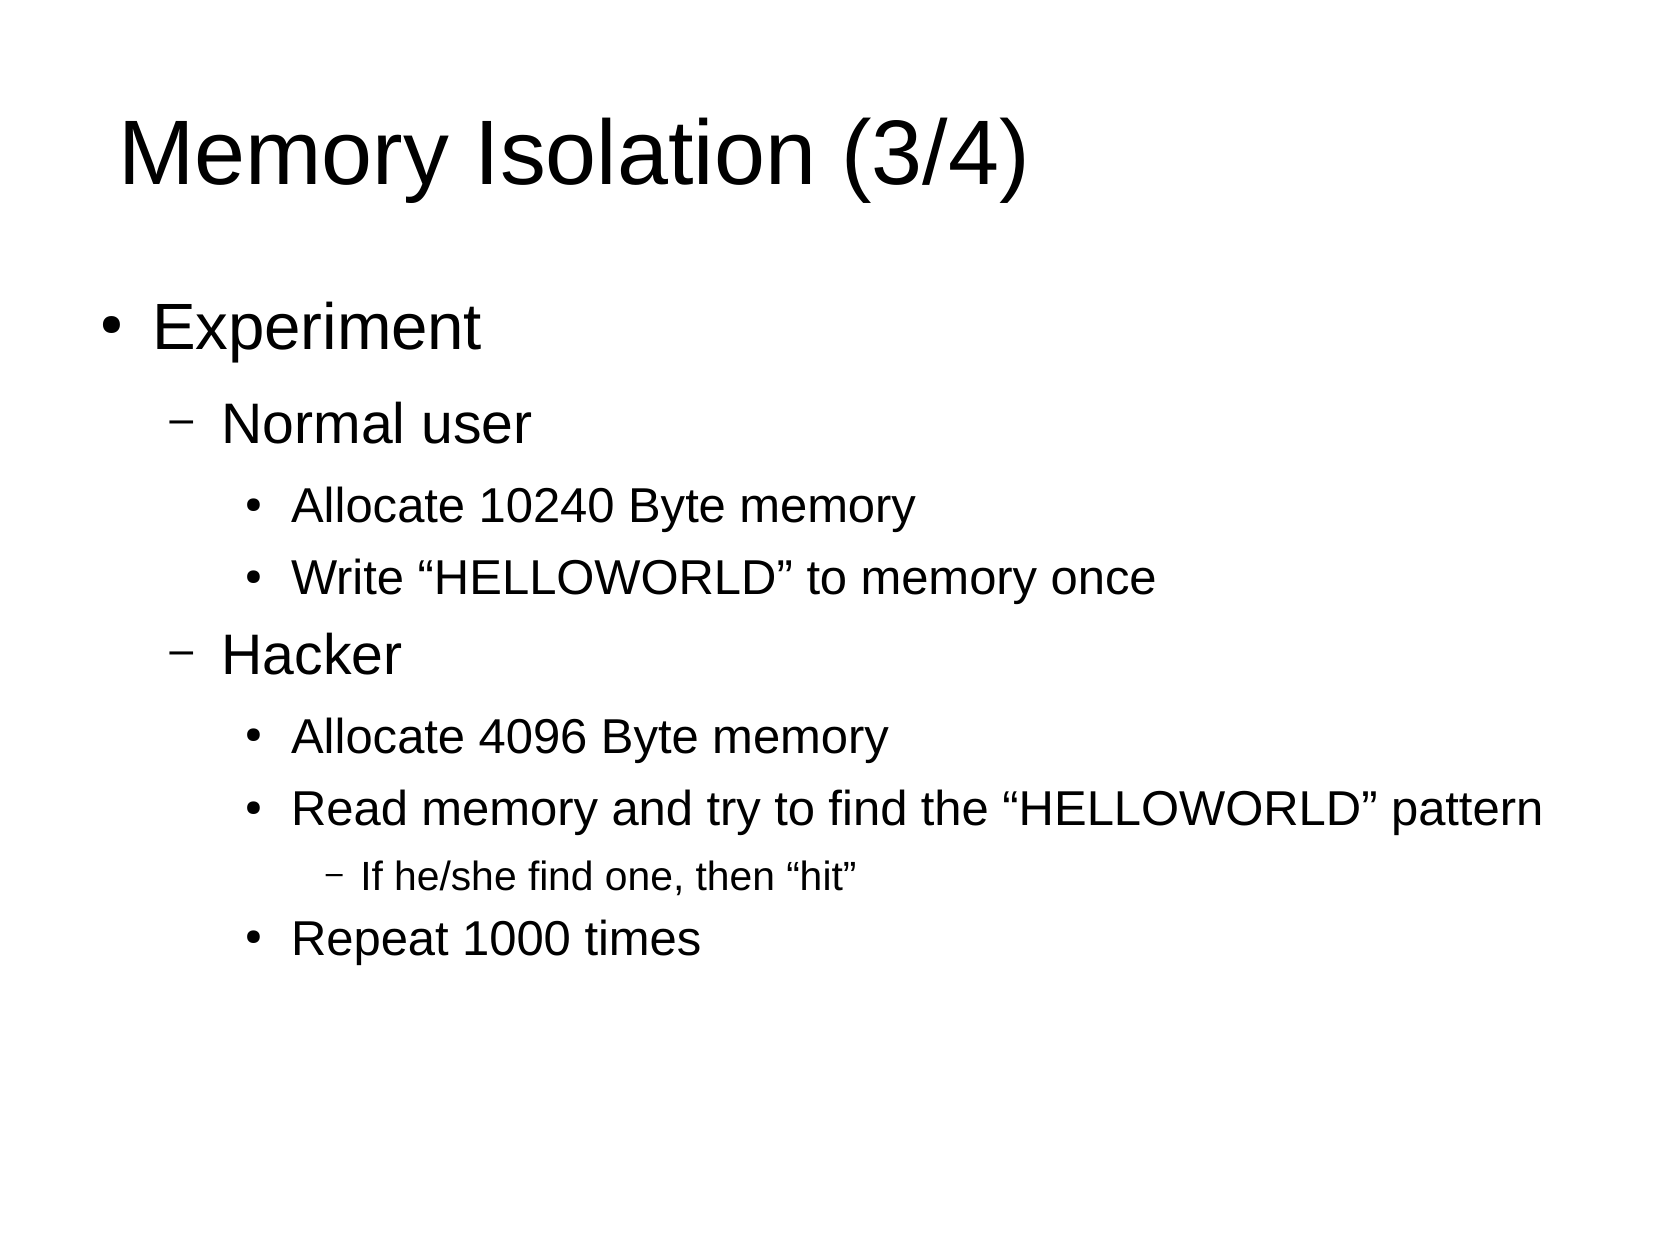

# Memory Isolation (3/4)
Experiment
Normal user
Allocate 10240 Byte memory
Write “HELLOWORLD” to memory once
Hacker
Allocate 4096 Byte memory
Read memory and try to find the “HELLOWORLD” pattern
If he/she find one, then “hit”
Repeat 1000 times